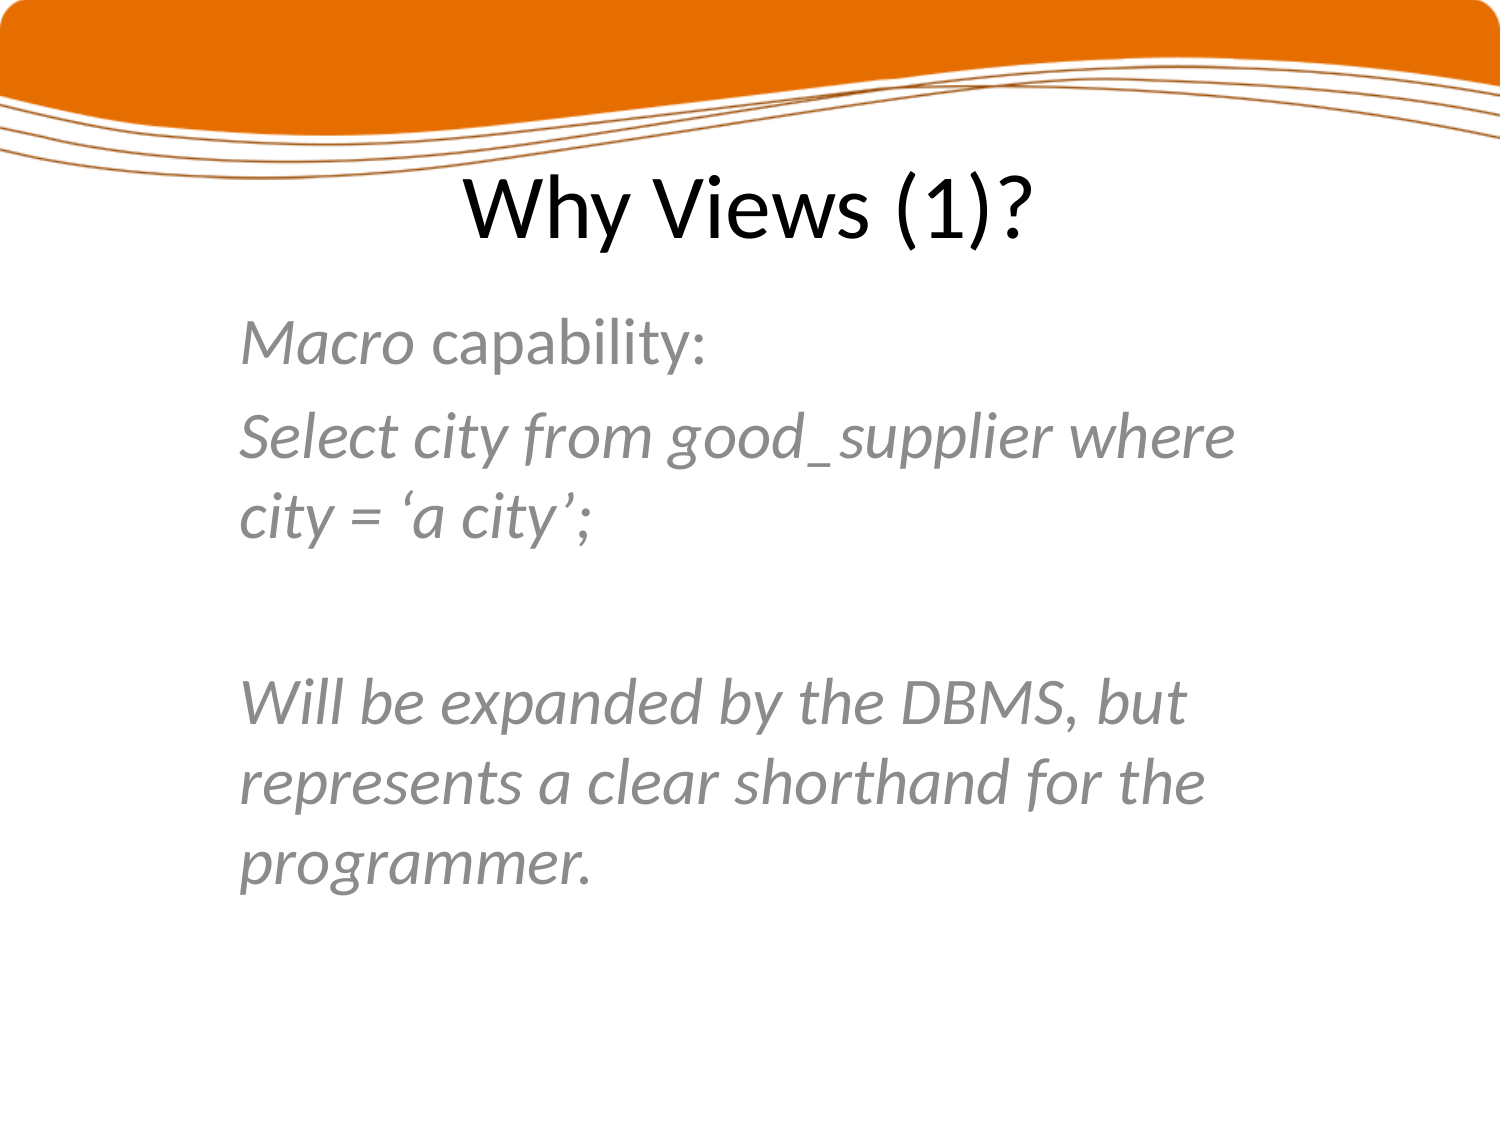

Why Views (1)?
Macro capability:
Select city from good_supplier where city = ‘a city’;
Will be expanded by the DBMS, but represents a clear shorthand for the programmer.